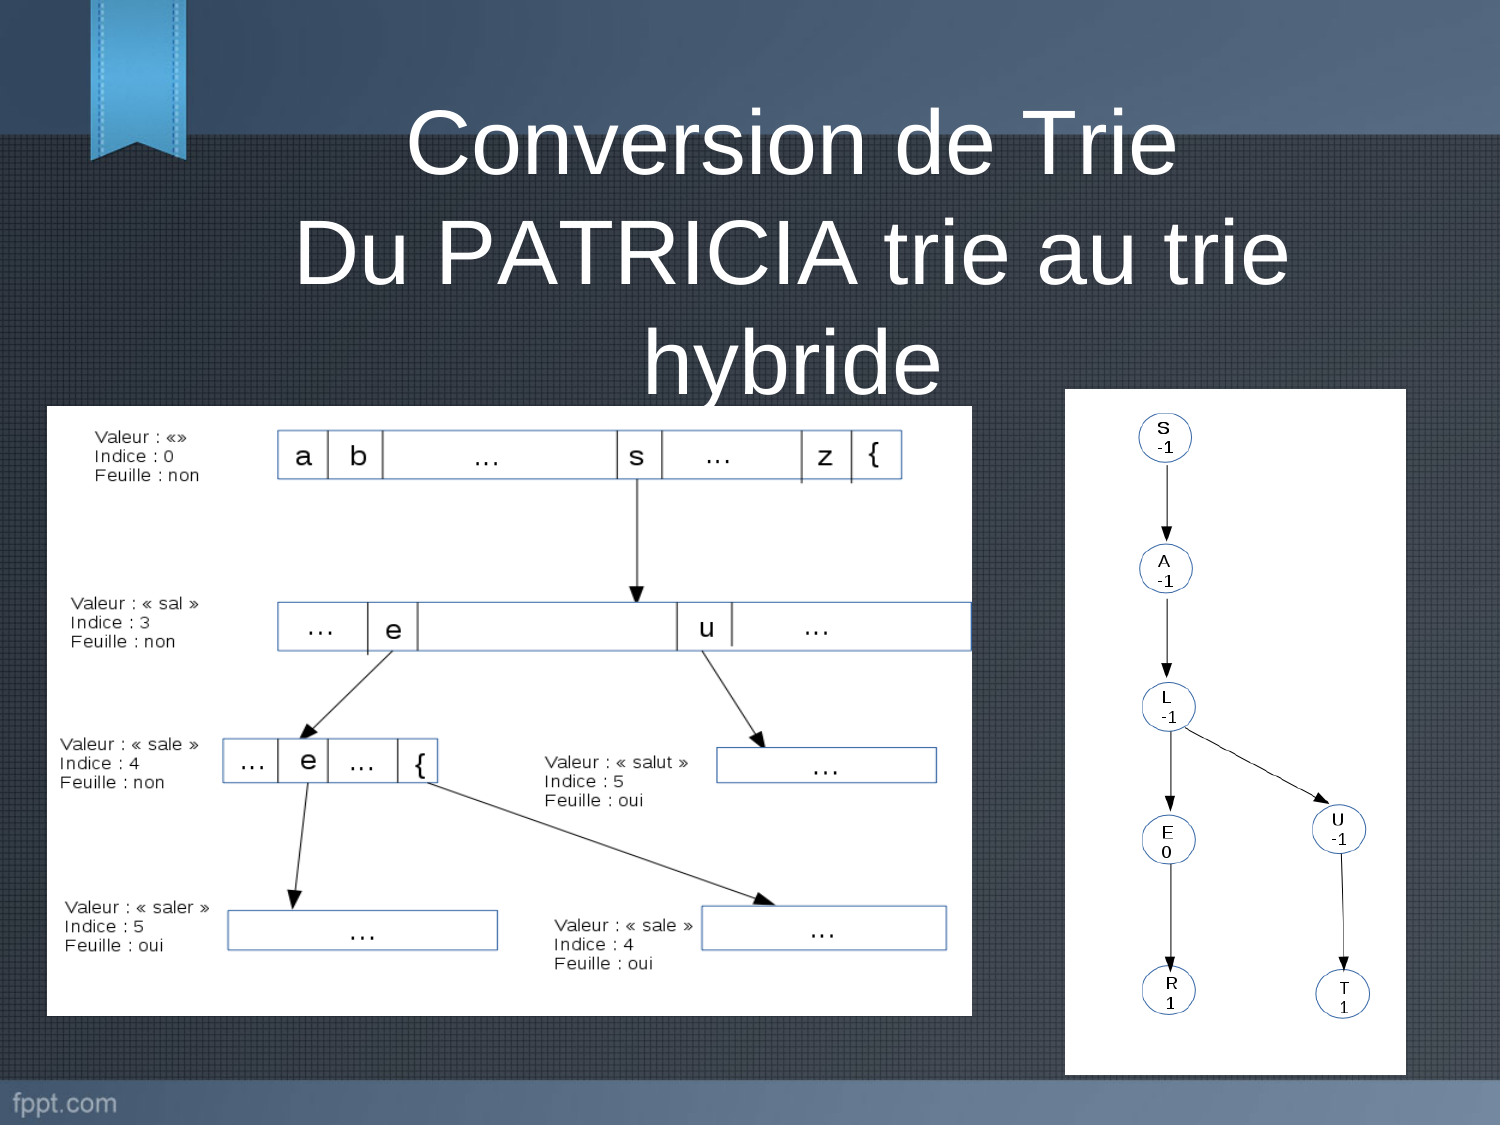

# Conversion de Trie Du PATRICIA trie au trie hybride